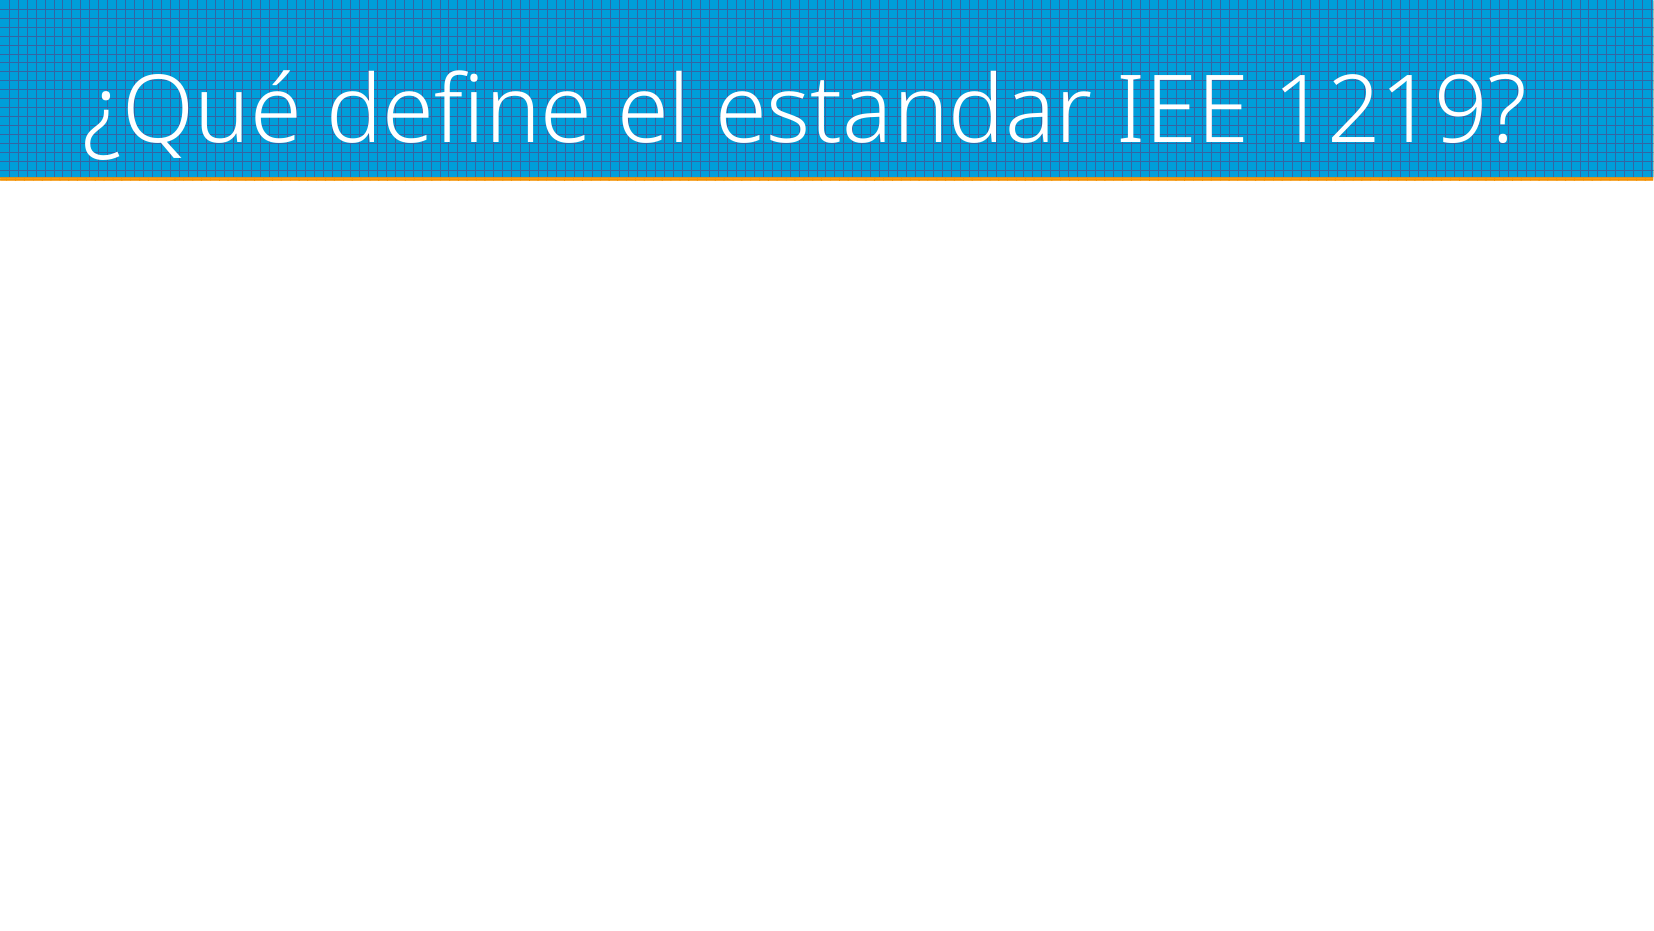

# ¿Qué define el estandar IEE 1219?